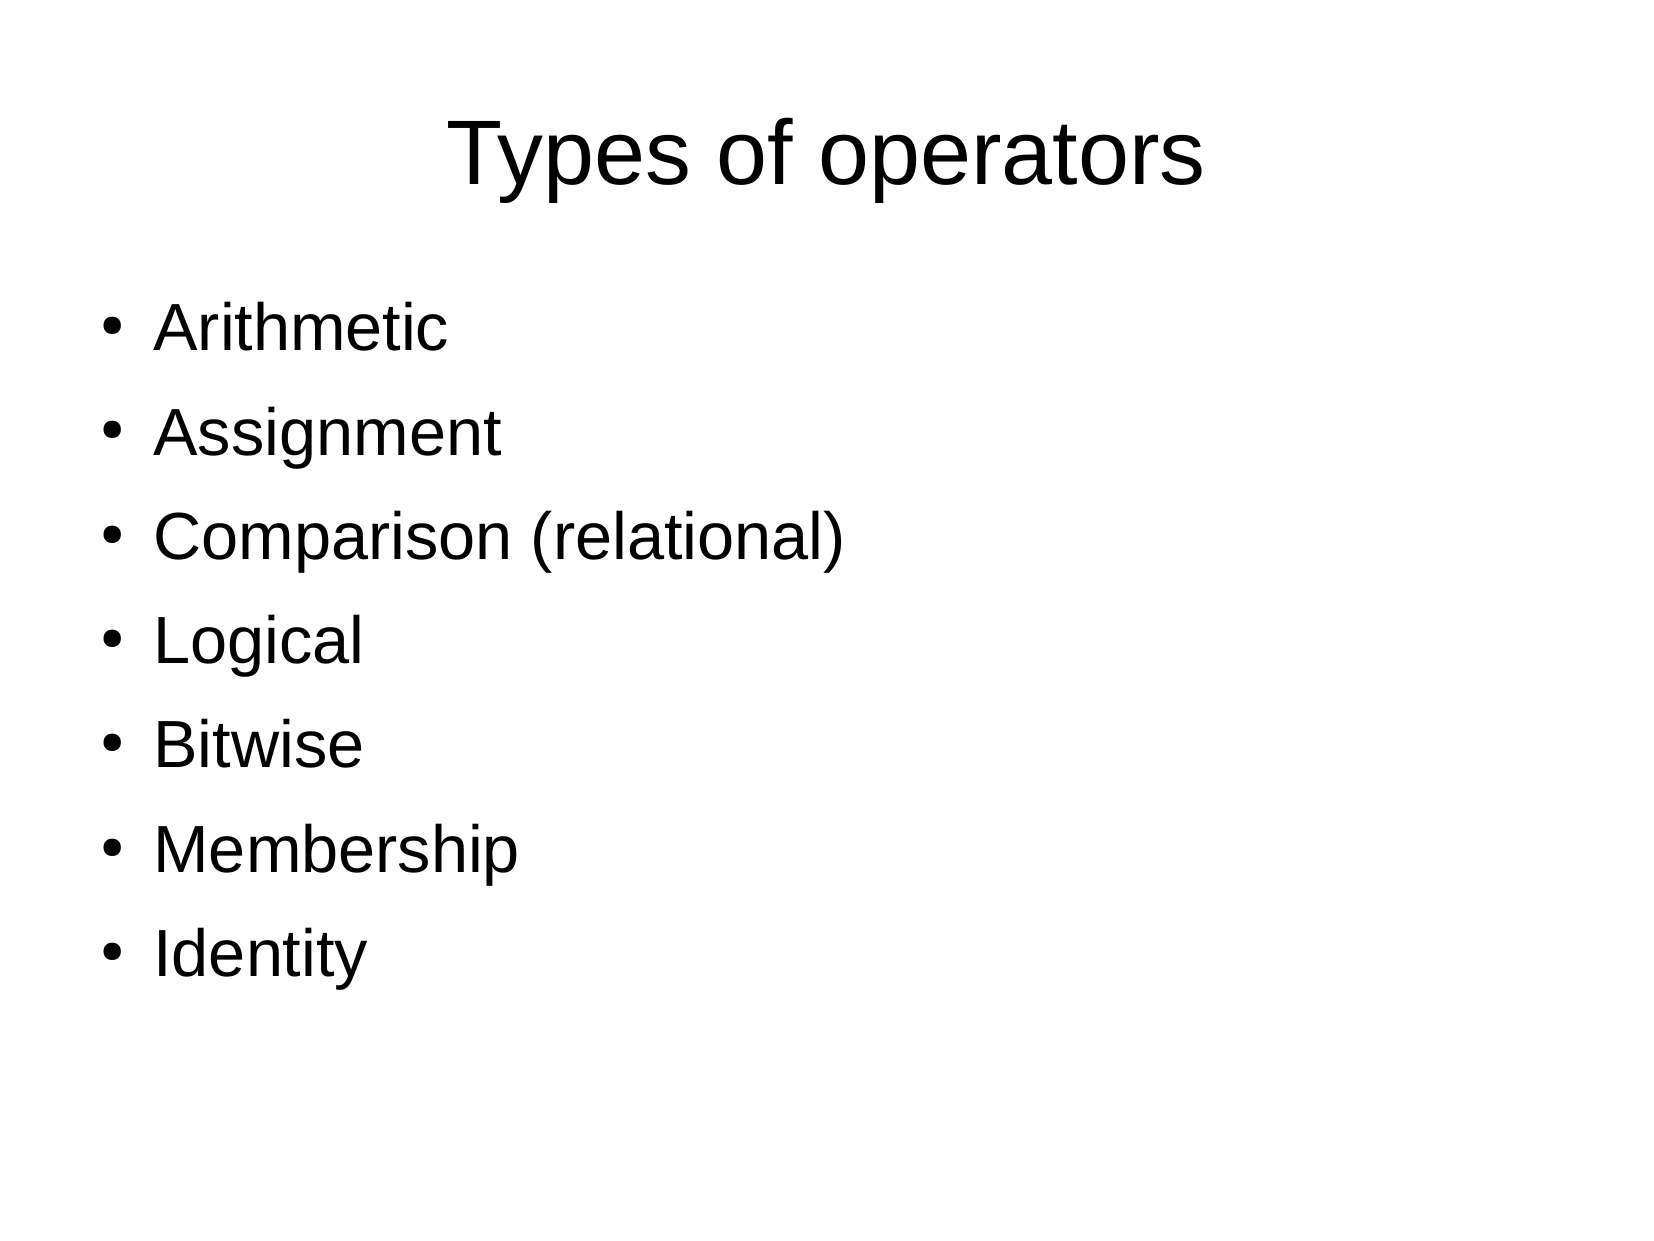

# Types of operators
Arithmetic
Assignment
Comparison (relational)
Logical
Bitwise
Membership
Identity